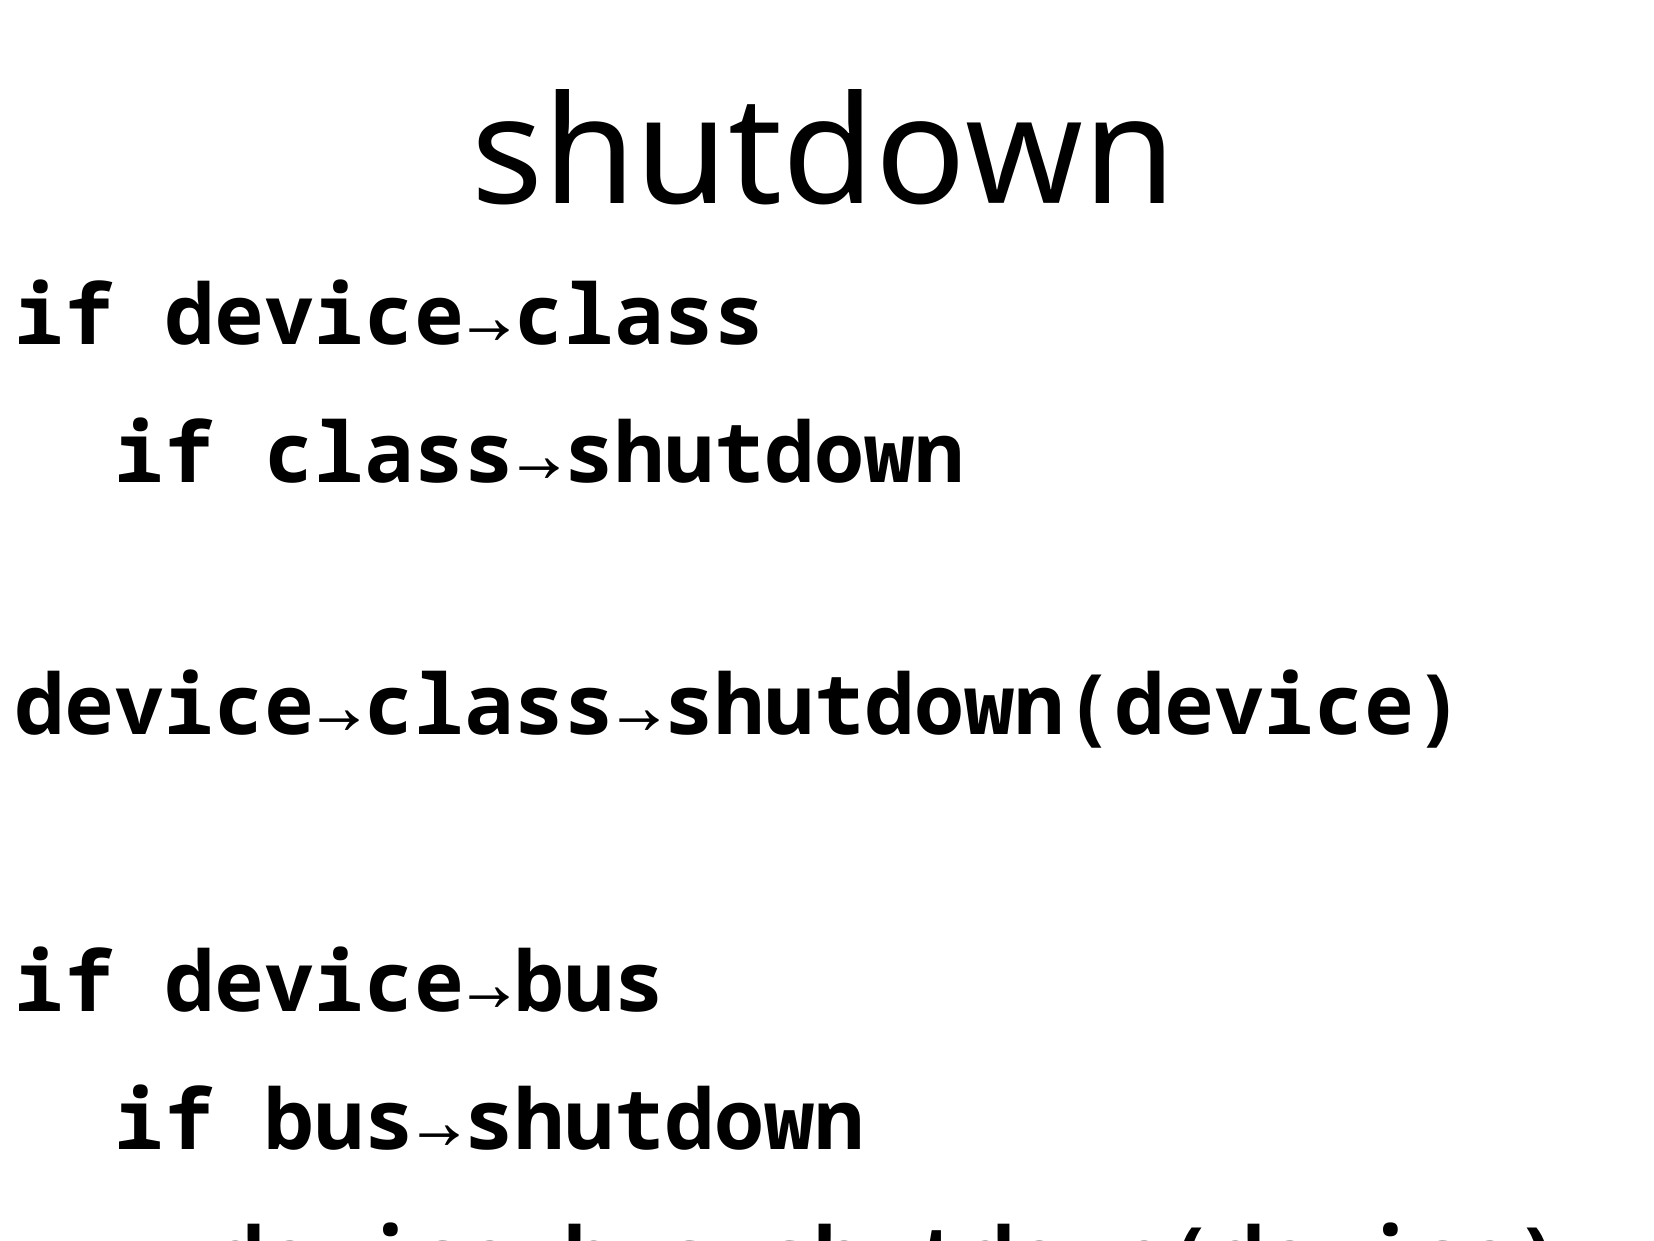

shutdown
if device→class
 if class→shutdown
 device→class→shutdown(device)
if device→bus
 if bus→shutdown
 device→bus→shutdown(device)
 shutdown must call
 driver→shutdown(device)